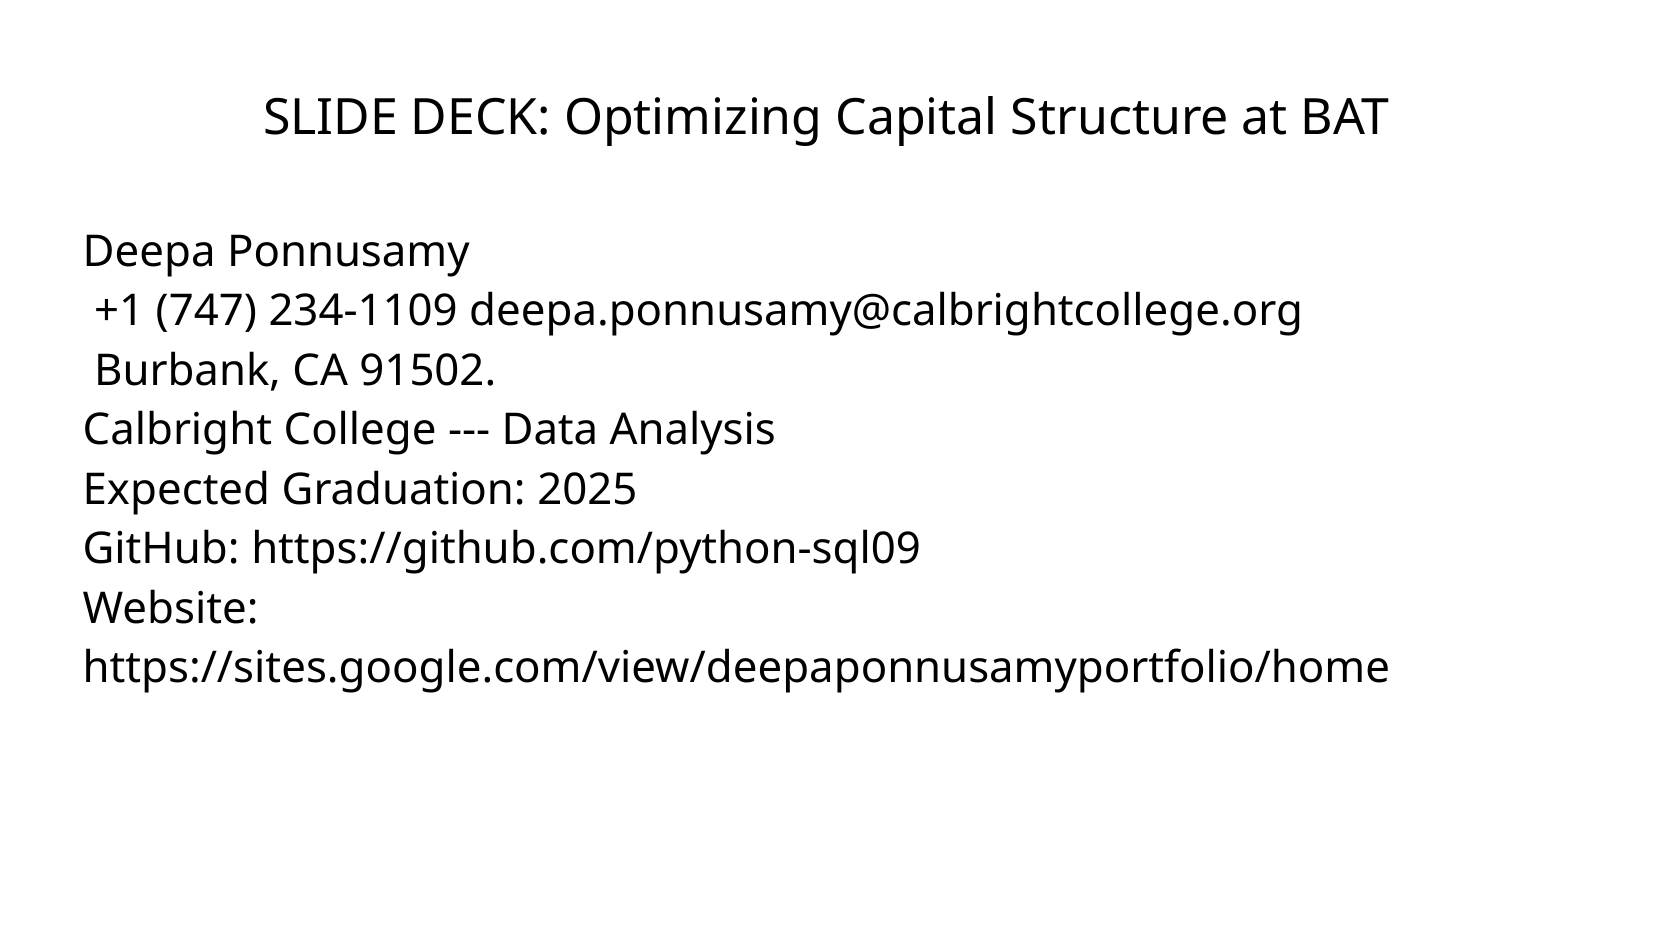

# SLIDE DECK: Optimizing Capital Structure at BAT
Deepa Ponnusamy
 +1 (747) 234-1109 deepa.ponnusamy@calbrightcollege.org
 Burbank, CA 91502.
Calbright College --- Data Analysis
Expected Graduation: 2025
GitHub: https://github.com/python-sql09
Website: https://sites.google.com/view/deepaponnusamyportfolio/home